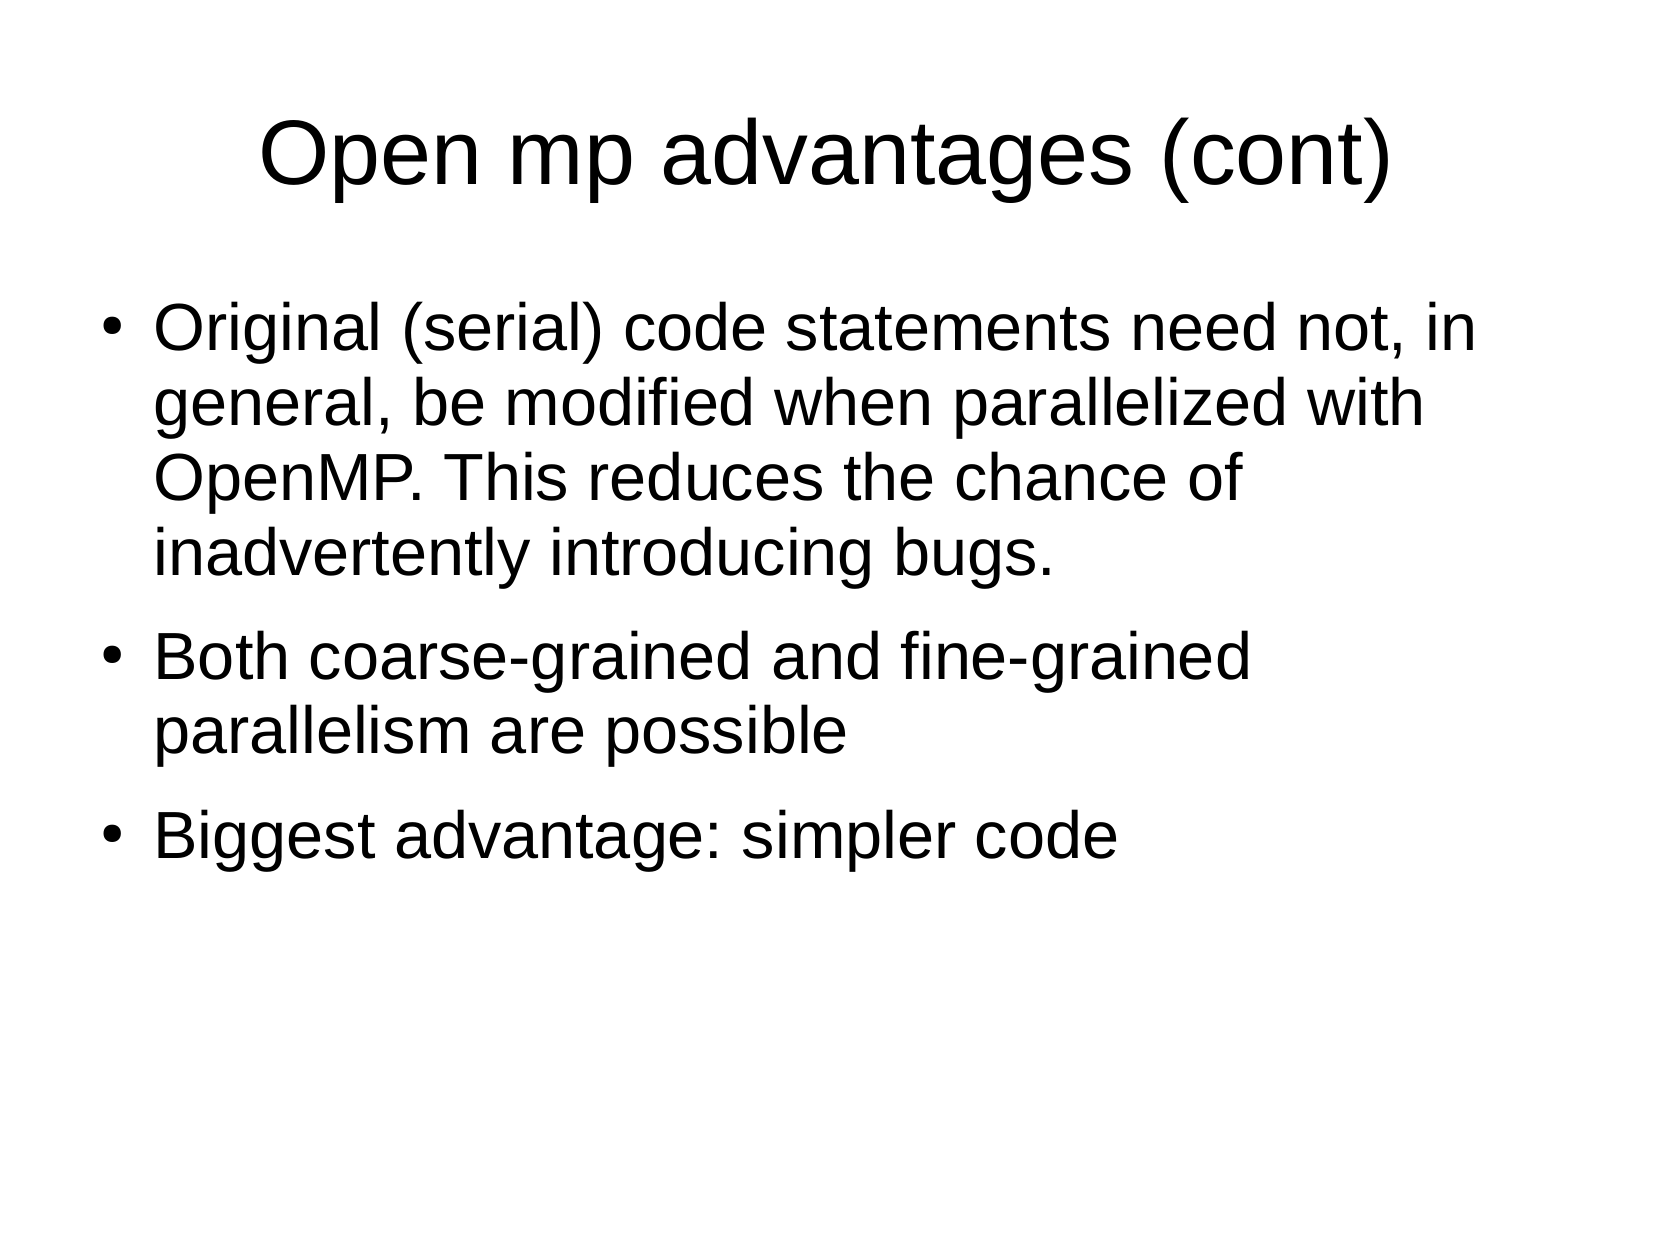

# Open mp advantages (cont)
Original (serial) code statements need not, in general, be modified when parallelized with OpenMP. This reduces the chance of inadvertently introducing bugs.
Both coarse-grained and fine-grained parallelism are possible
Biggest advantage: simpler code